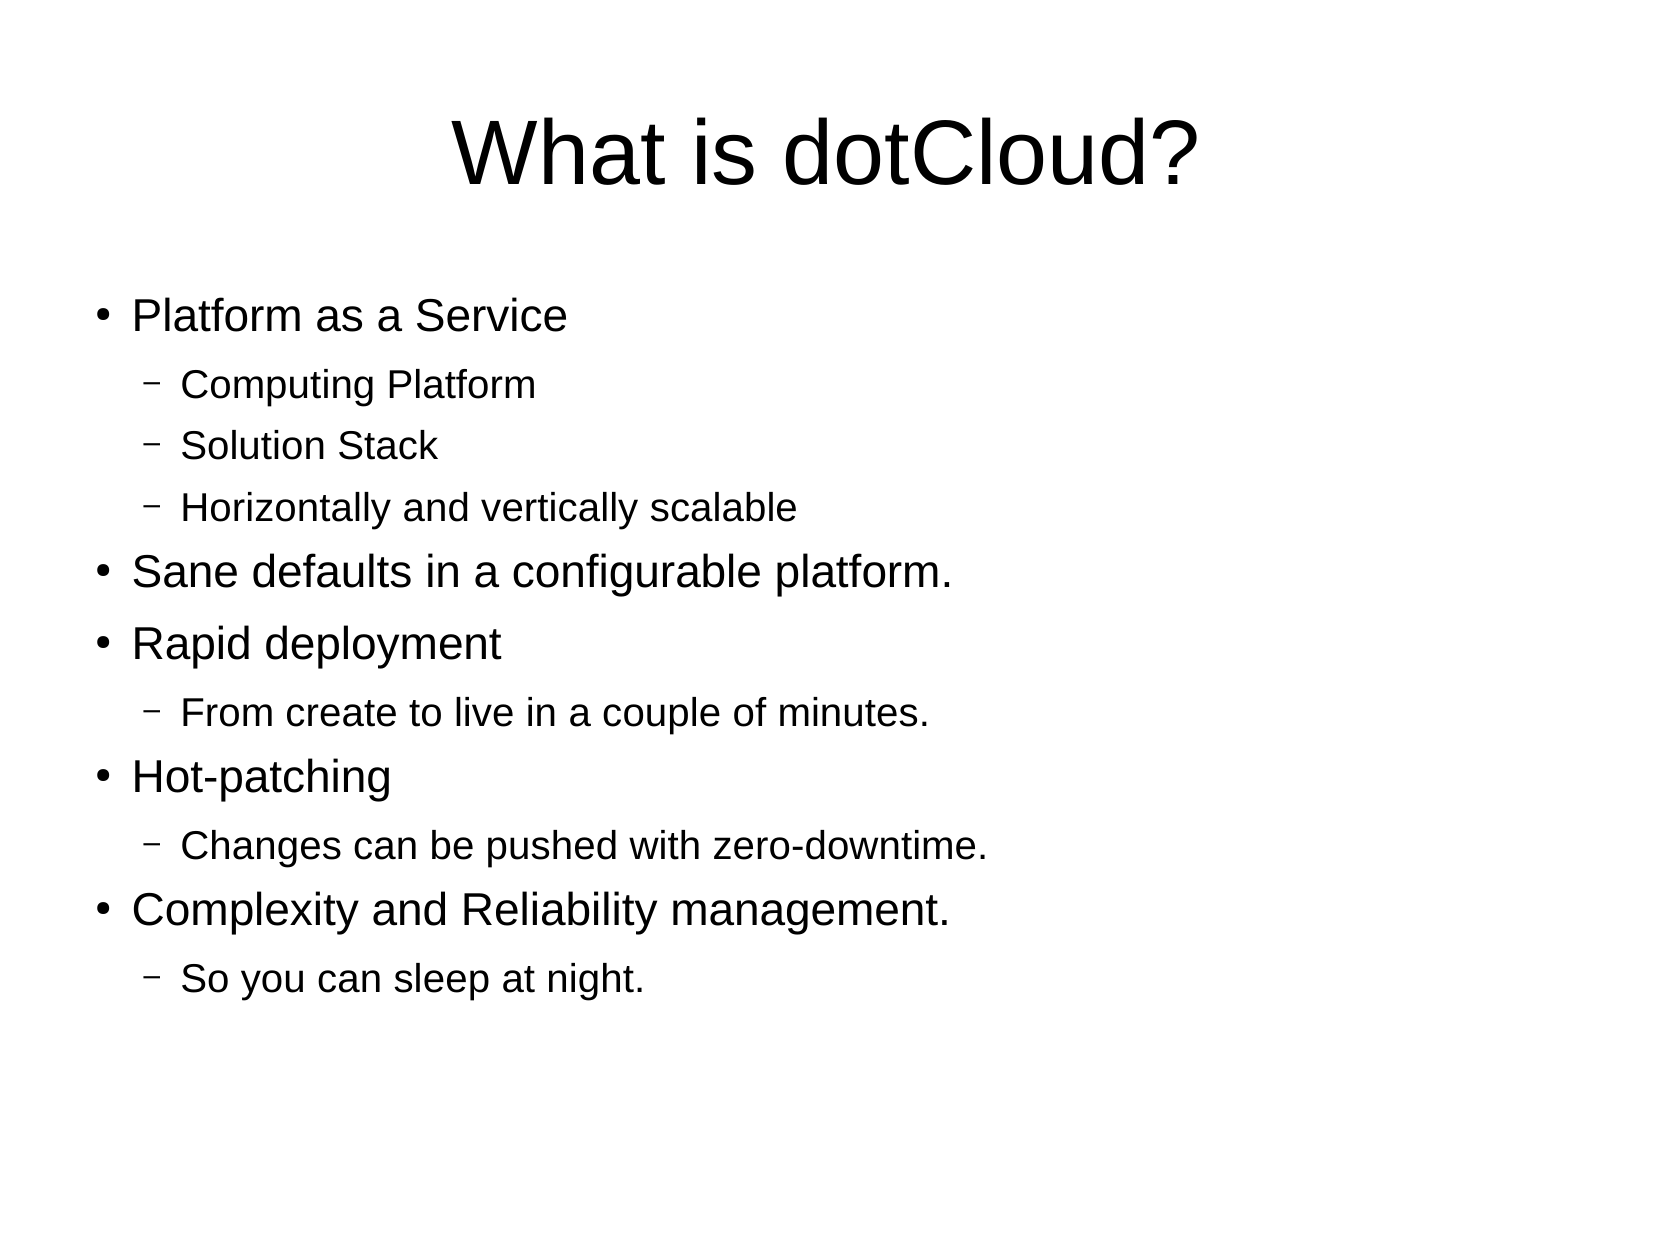

# What is dotCloud?
Platform as a Service
Computing Platform
Solution Stack
Horizontally and vertically scalable
Sane defaults in a configurable platform.
Rapid deployment
From create to live in a couple of minutes.
Hot-patching
Changes can be pushed with zero-downtime.
Complexity and Reliability management.
So you can sleep at night.